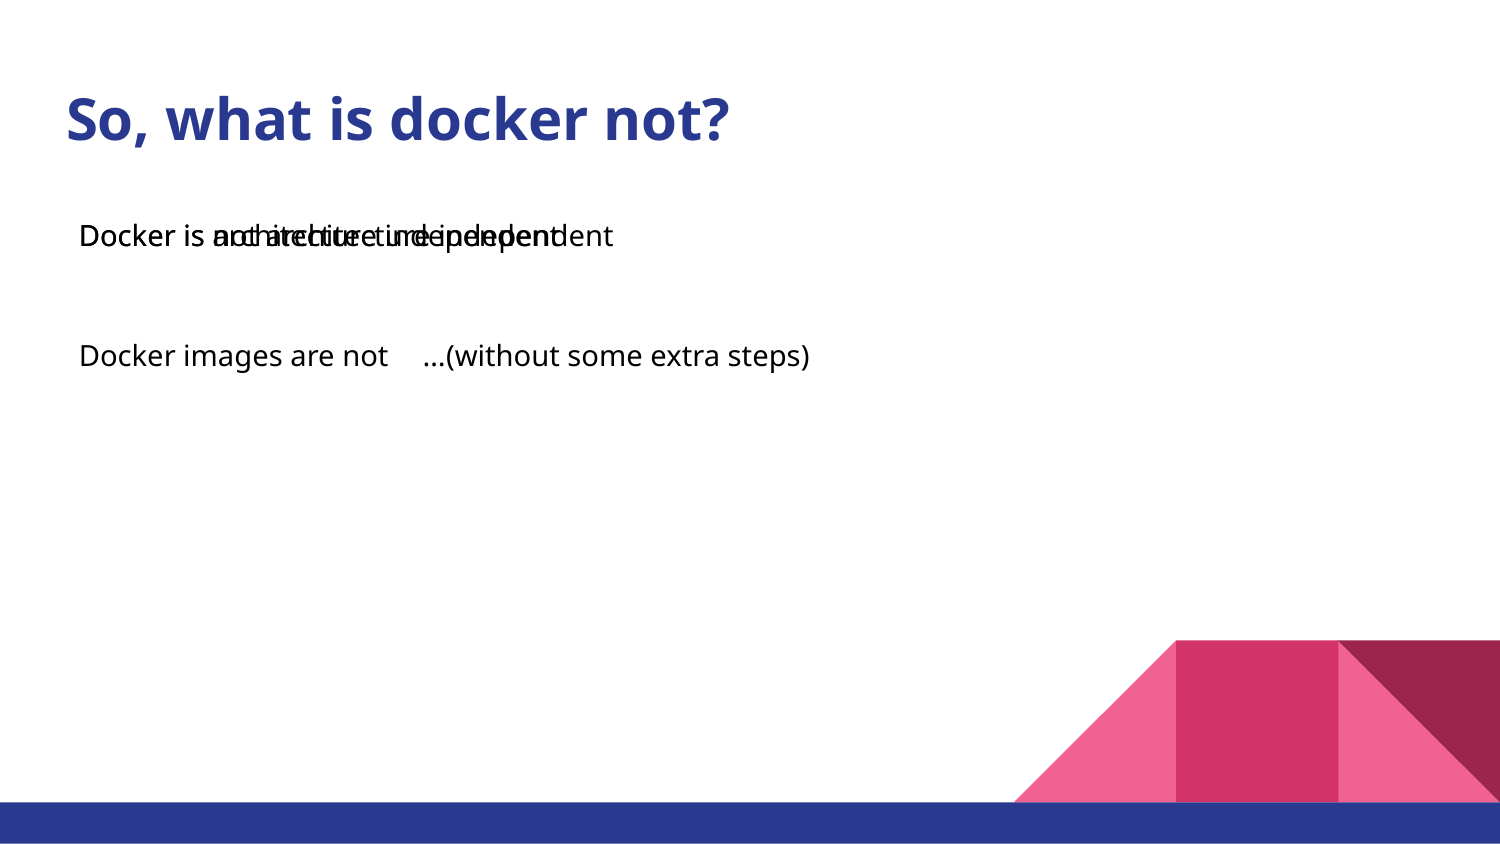

# So, what is docker not?
Docker is not architecture independent
Docker is architecture independent
Docker images are not
…(without some extra steps)